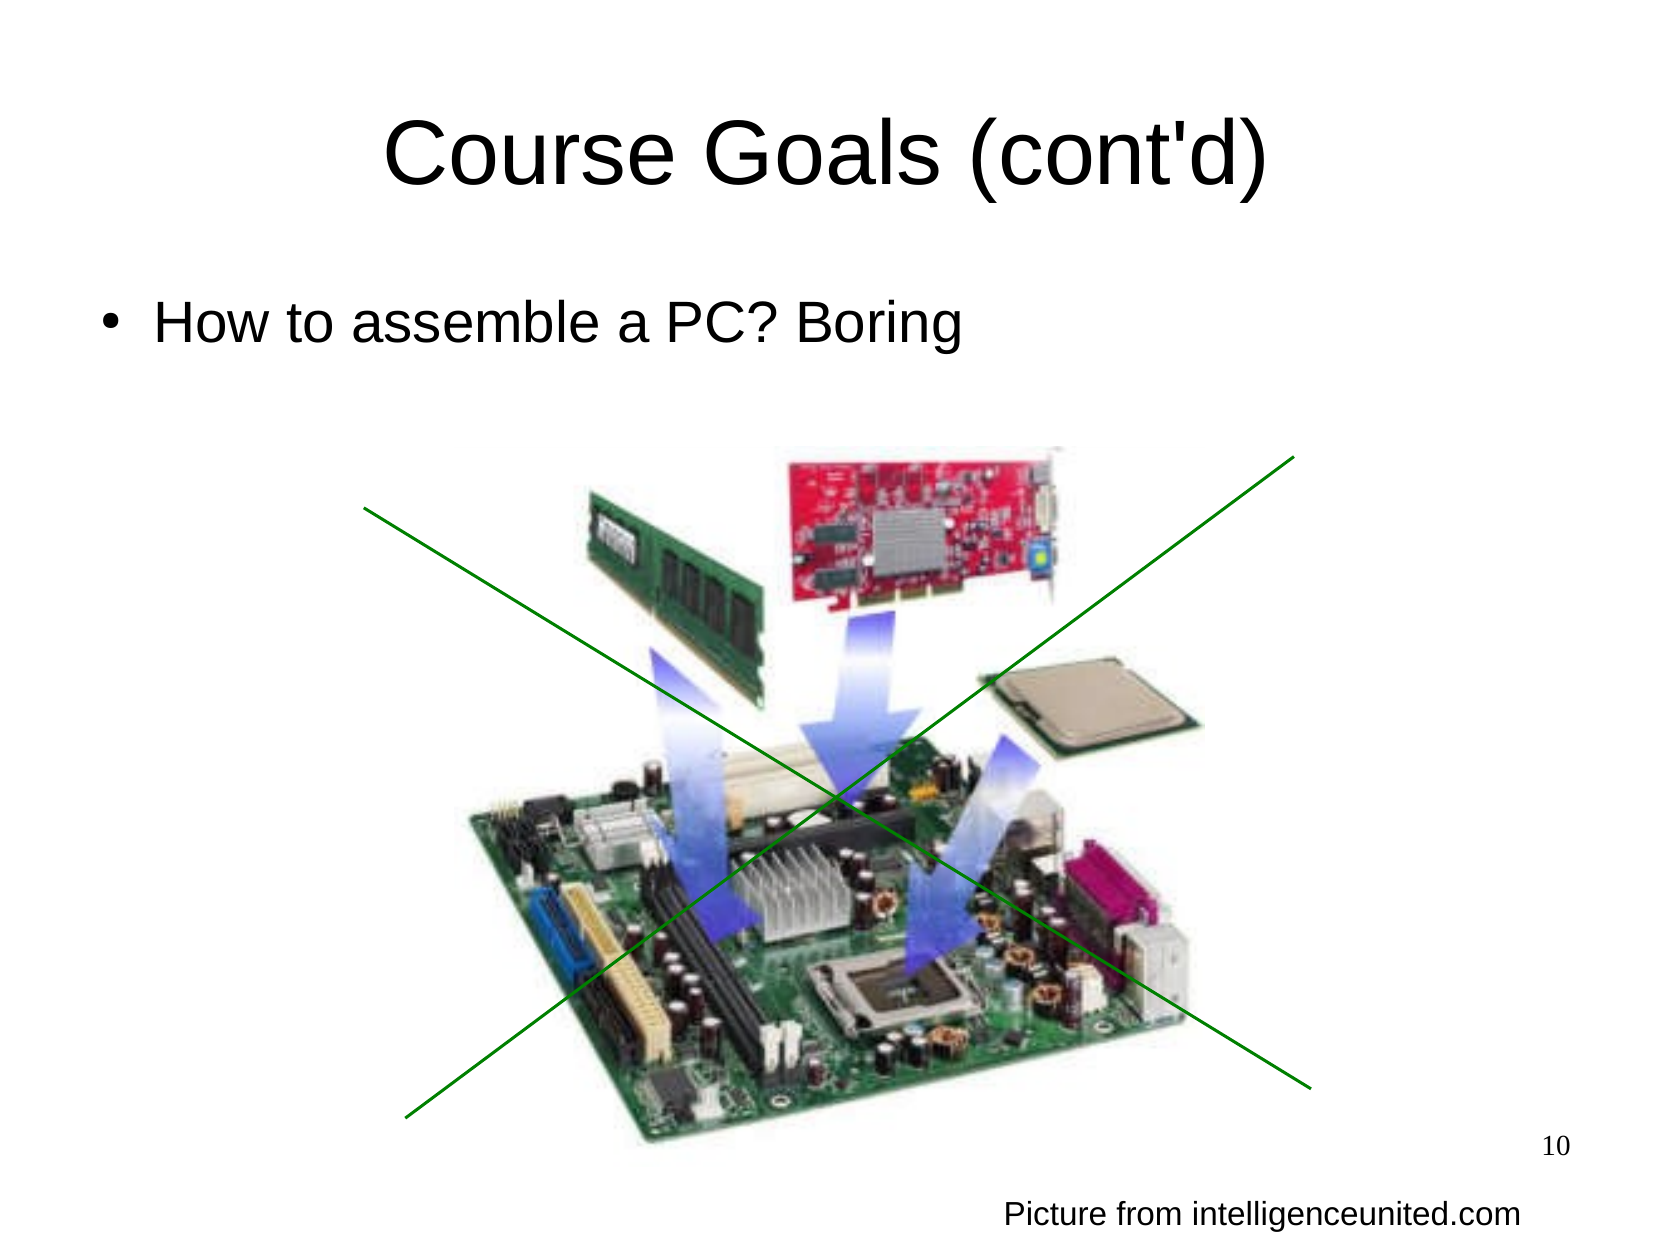

# Course Goals (cont'd)
How to assemble a PC? Boring
10
Picture from intelligenceunited.com